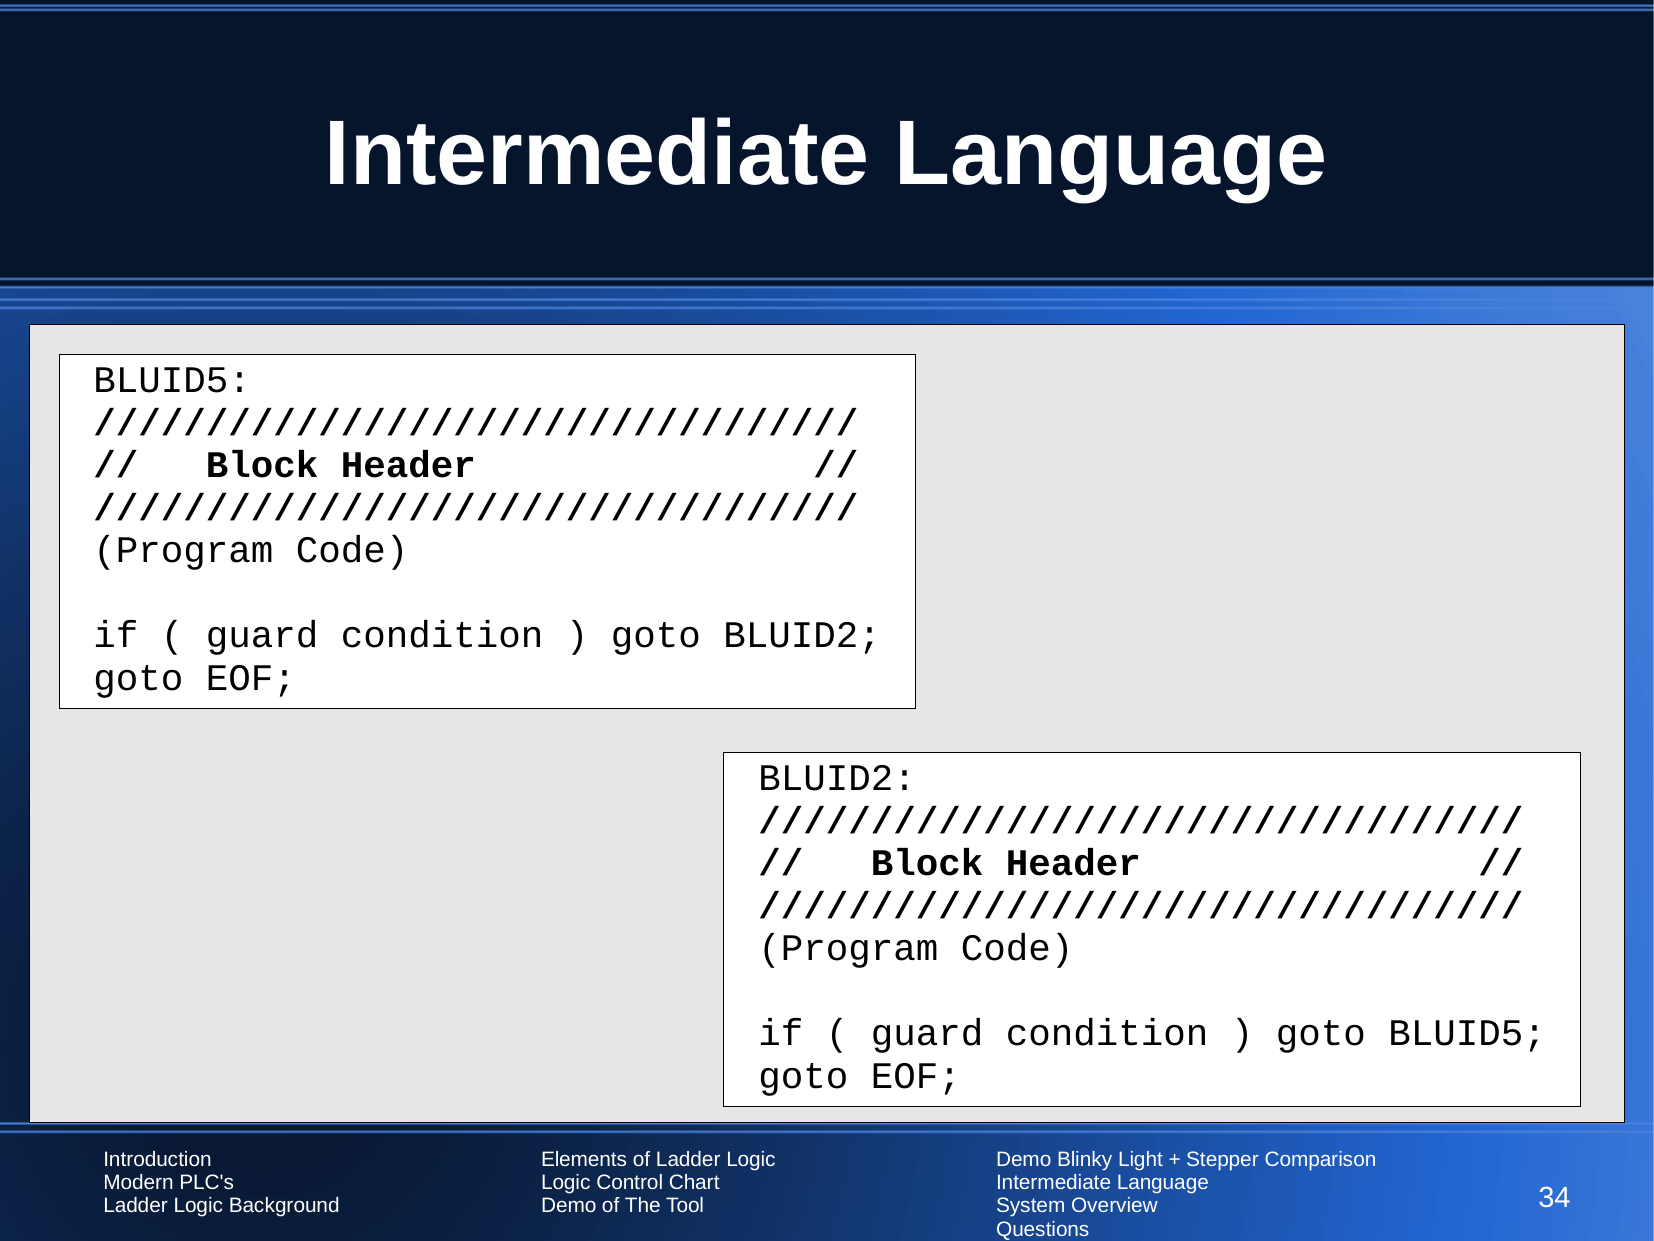

# Intermediate Language
BLUID5:
//////////////////////////////////
// Block Header //
//////////////////////////////////
(Program Code)
if ( guard condition ) goto BLUID2;
goto EOF;
BLUID2:
//////////////////////////////////
// Block Header //
//////////////////////////////////
(Program Code)
if ( guard condition ) goto BLUID5;
goto EOF;
34